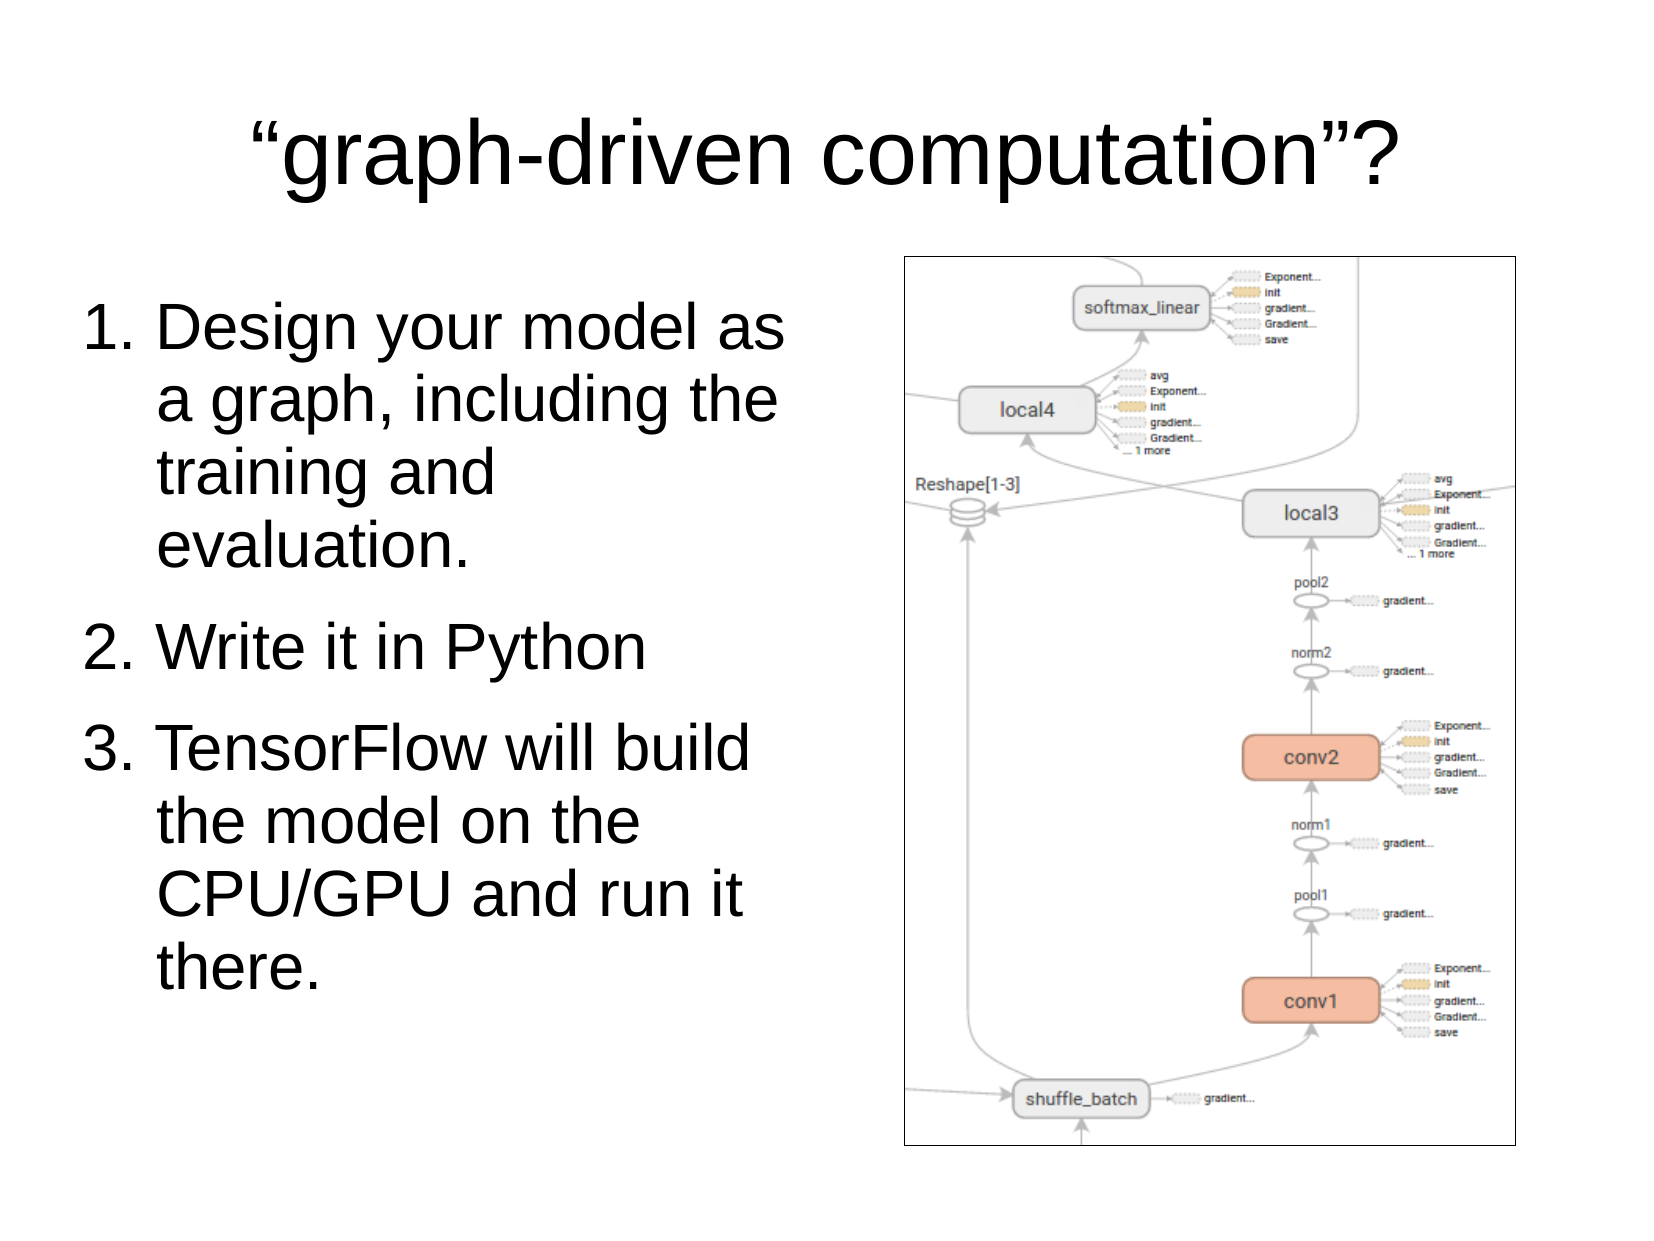

# “graph-driven computation”?
1. Design your model as a graph, including the training and evaluation.
2. Write it in Python
3. TensorFlow will build the model on the CPU/GPU and run it there.